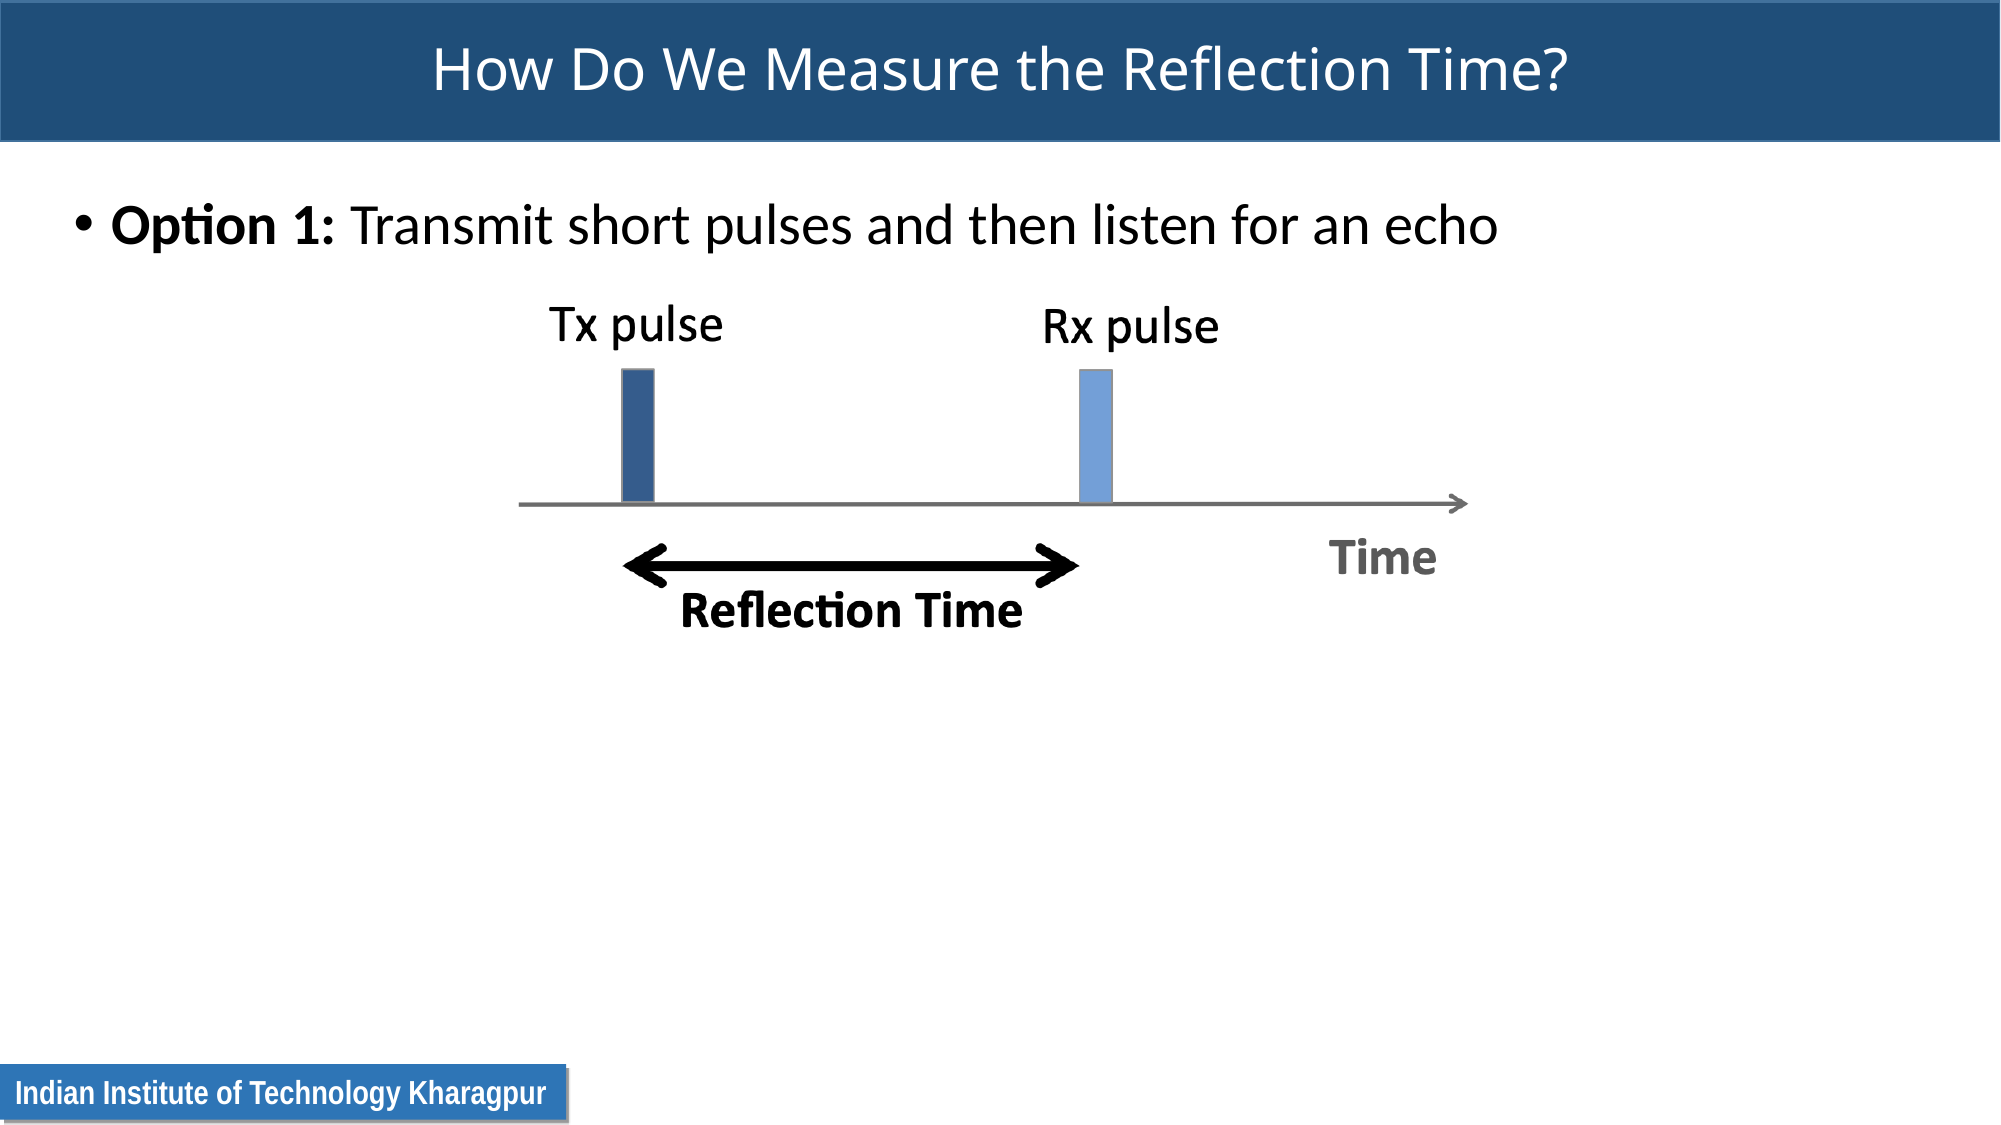

How Do We Measure the Reflection Time?
# Option 1: Transmit short pulses and then listen for an echo